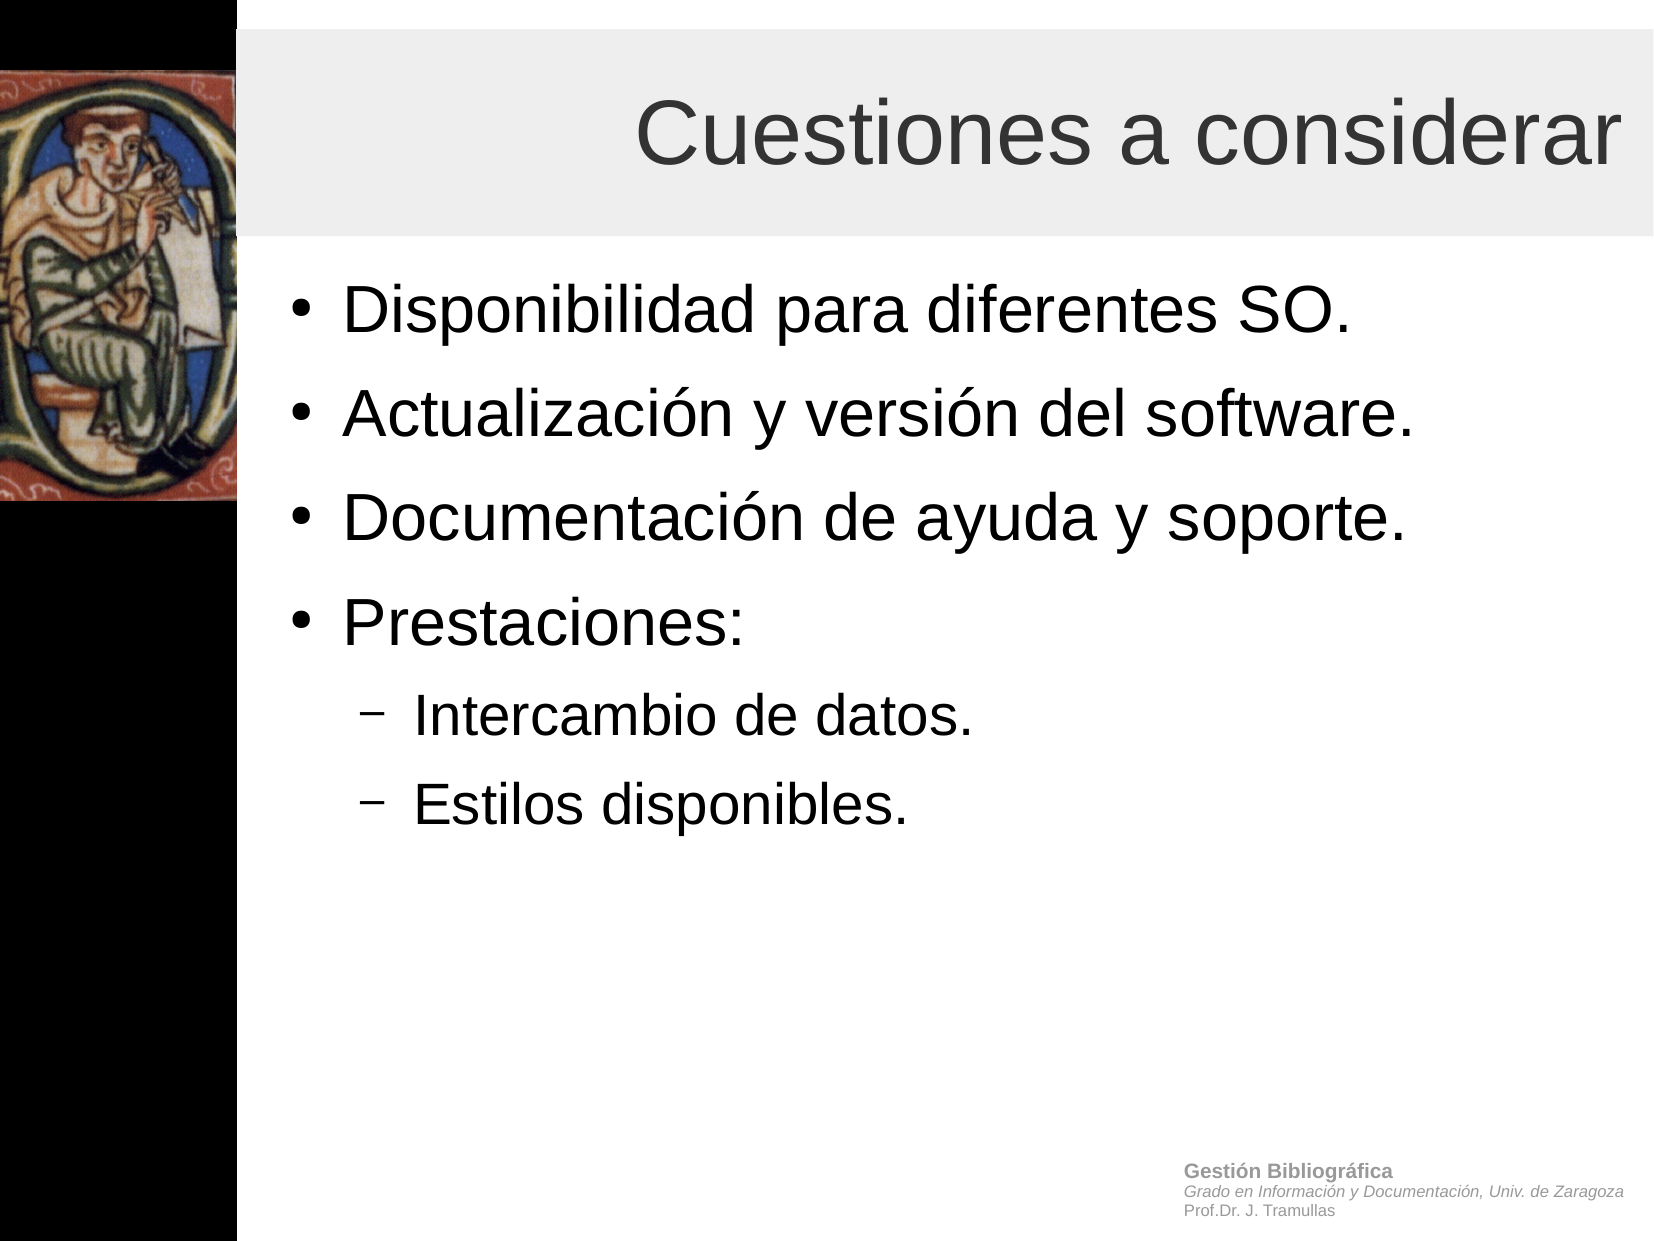

# Cuestiones a considerar
Disponibilidad para diferentes SO.
Actualización y versión del software.
Documentación de ayuda y soporte.
Prestaciones:
Intercambio de datos.
Estilos disponibles.